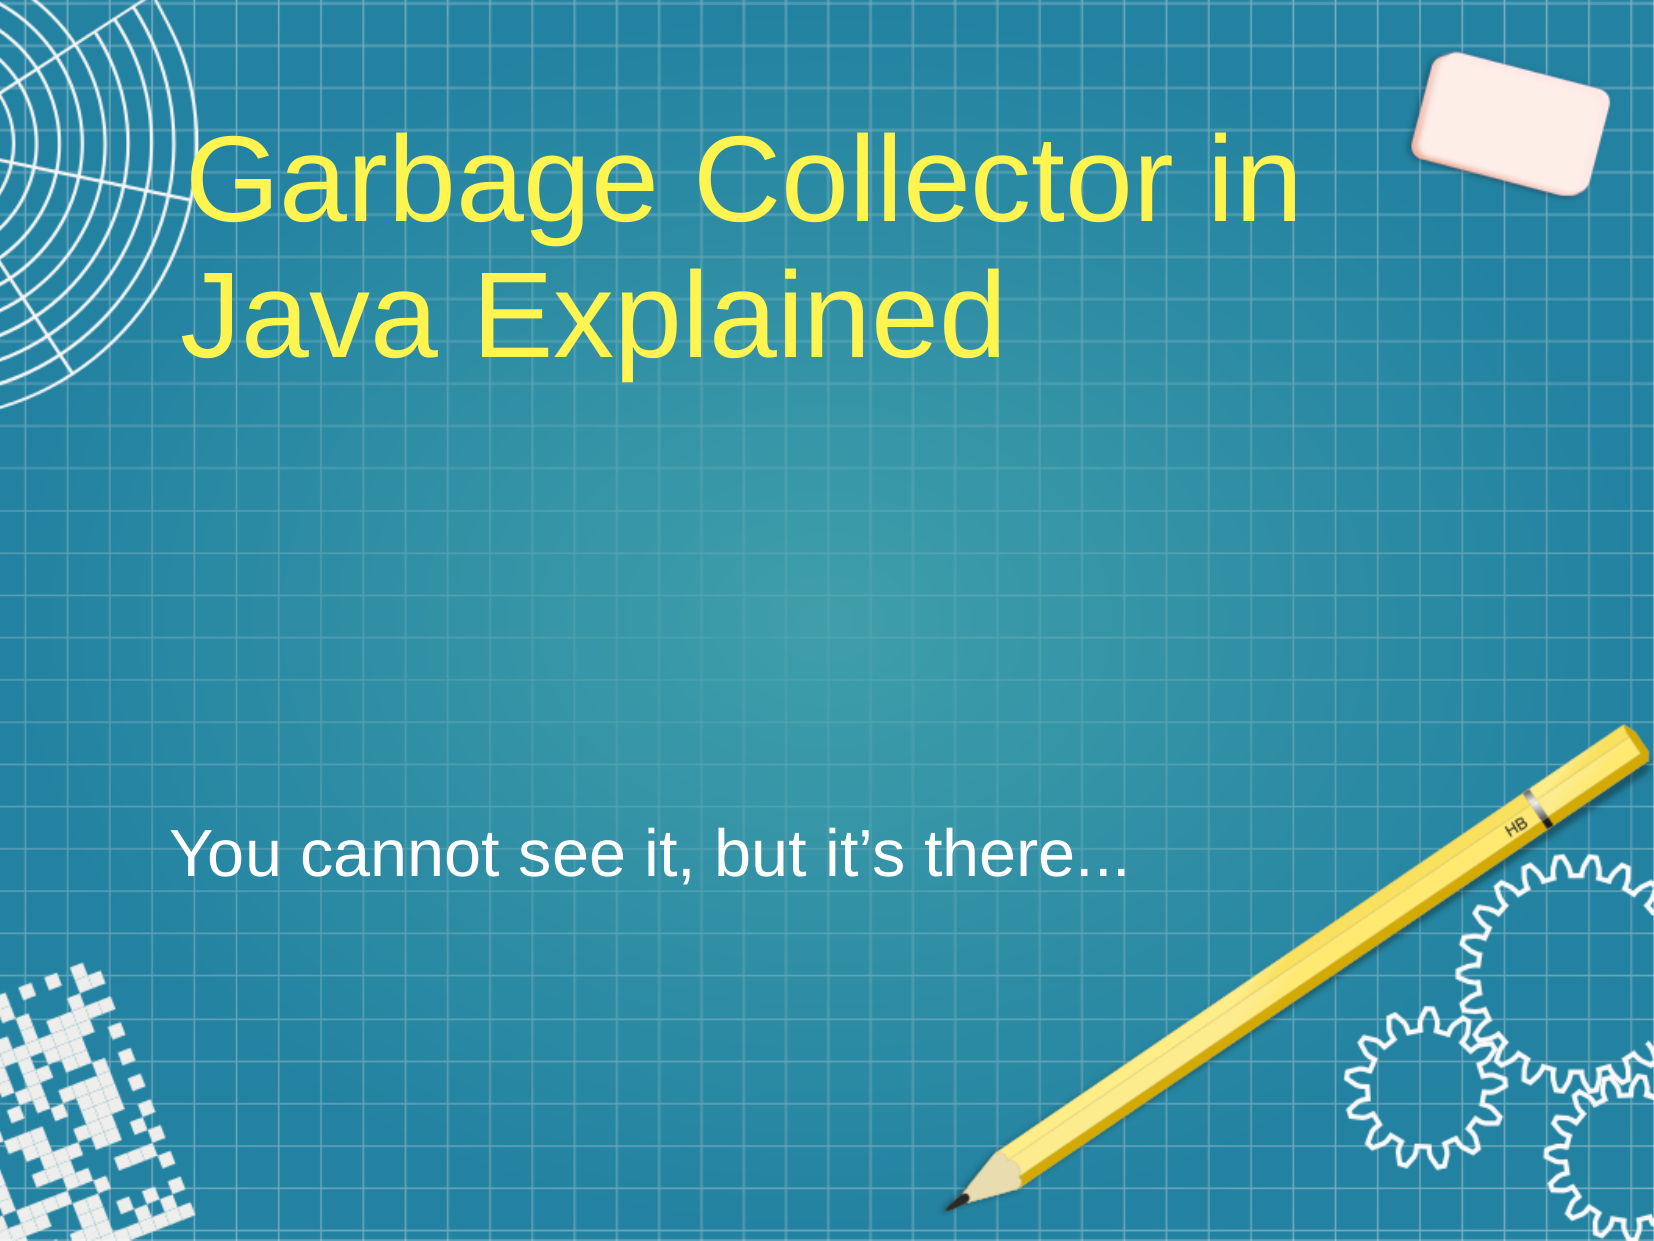

# Garbage Collector in Java Explained
You cannot see it, but it’s there...